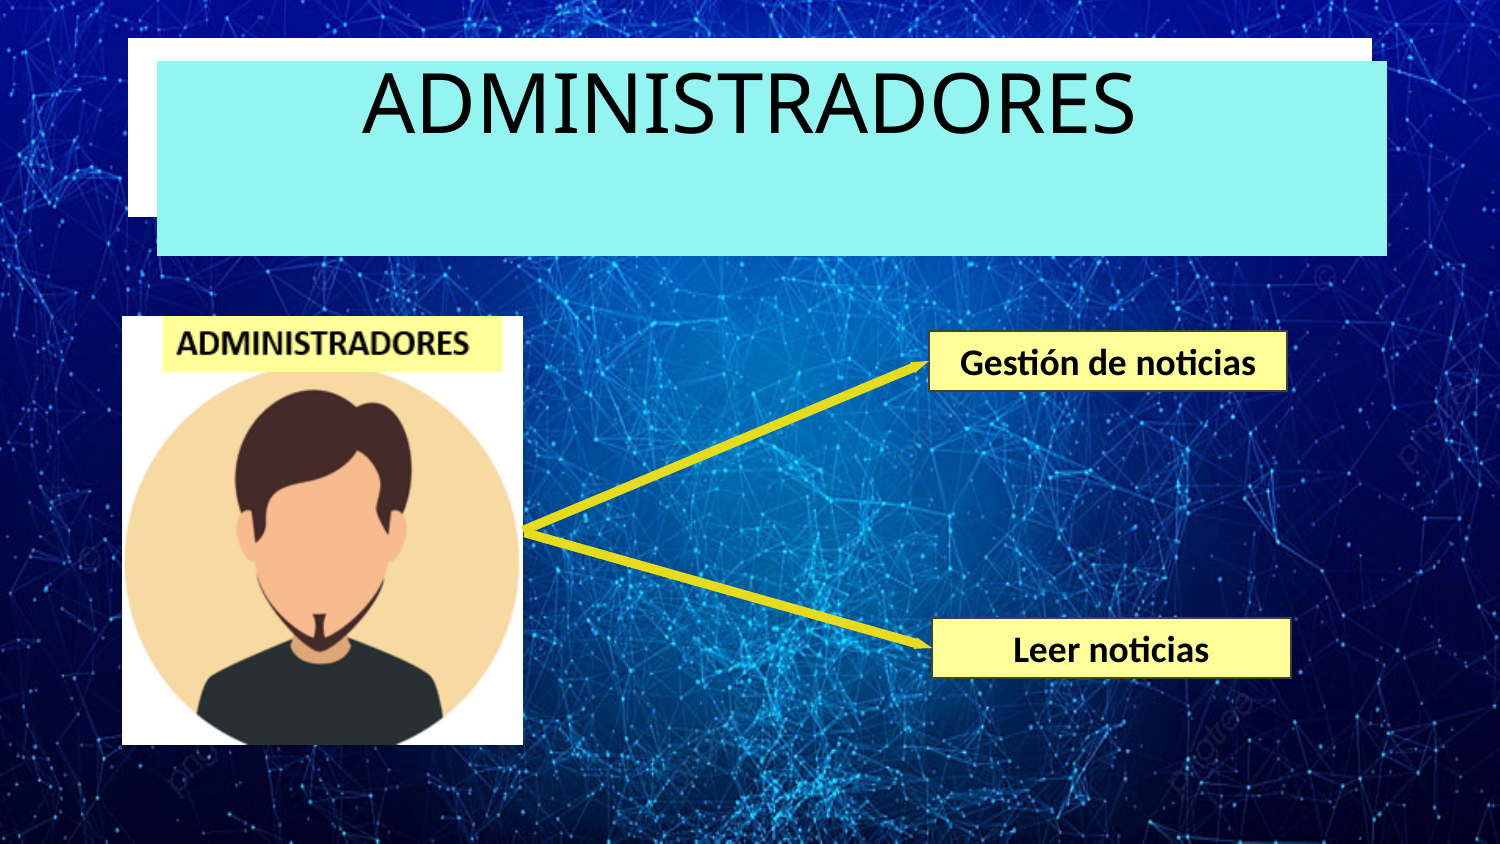

# ADMINISTRADORES
Gestión de noticias
Leer noticias